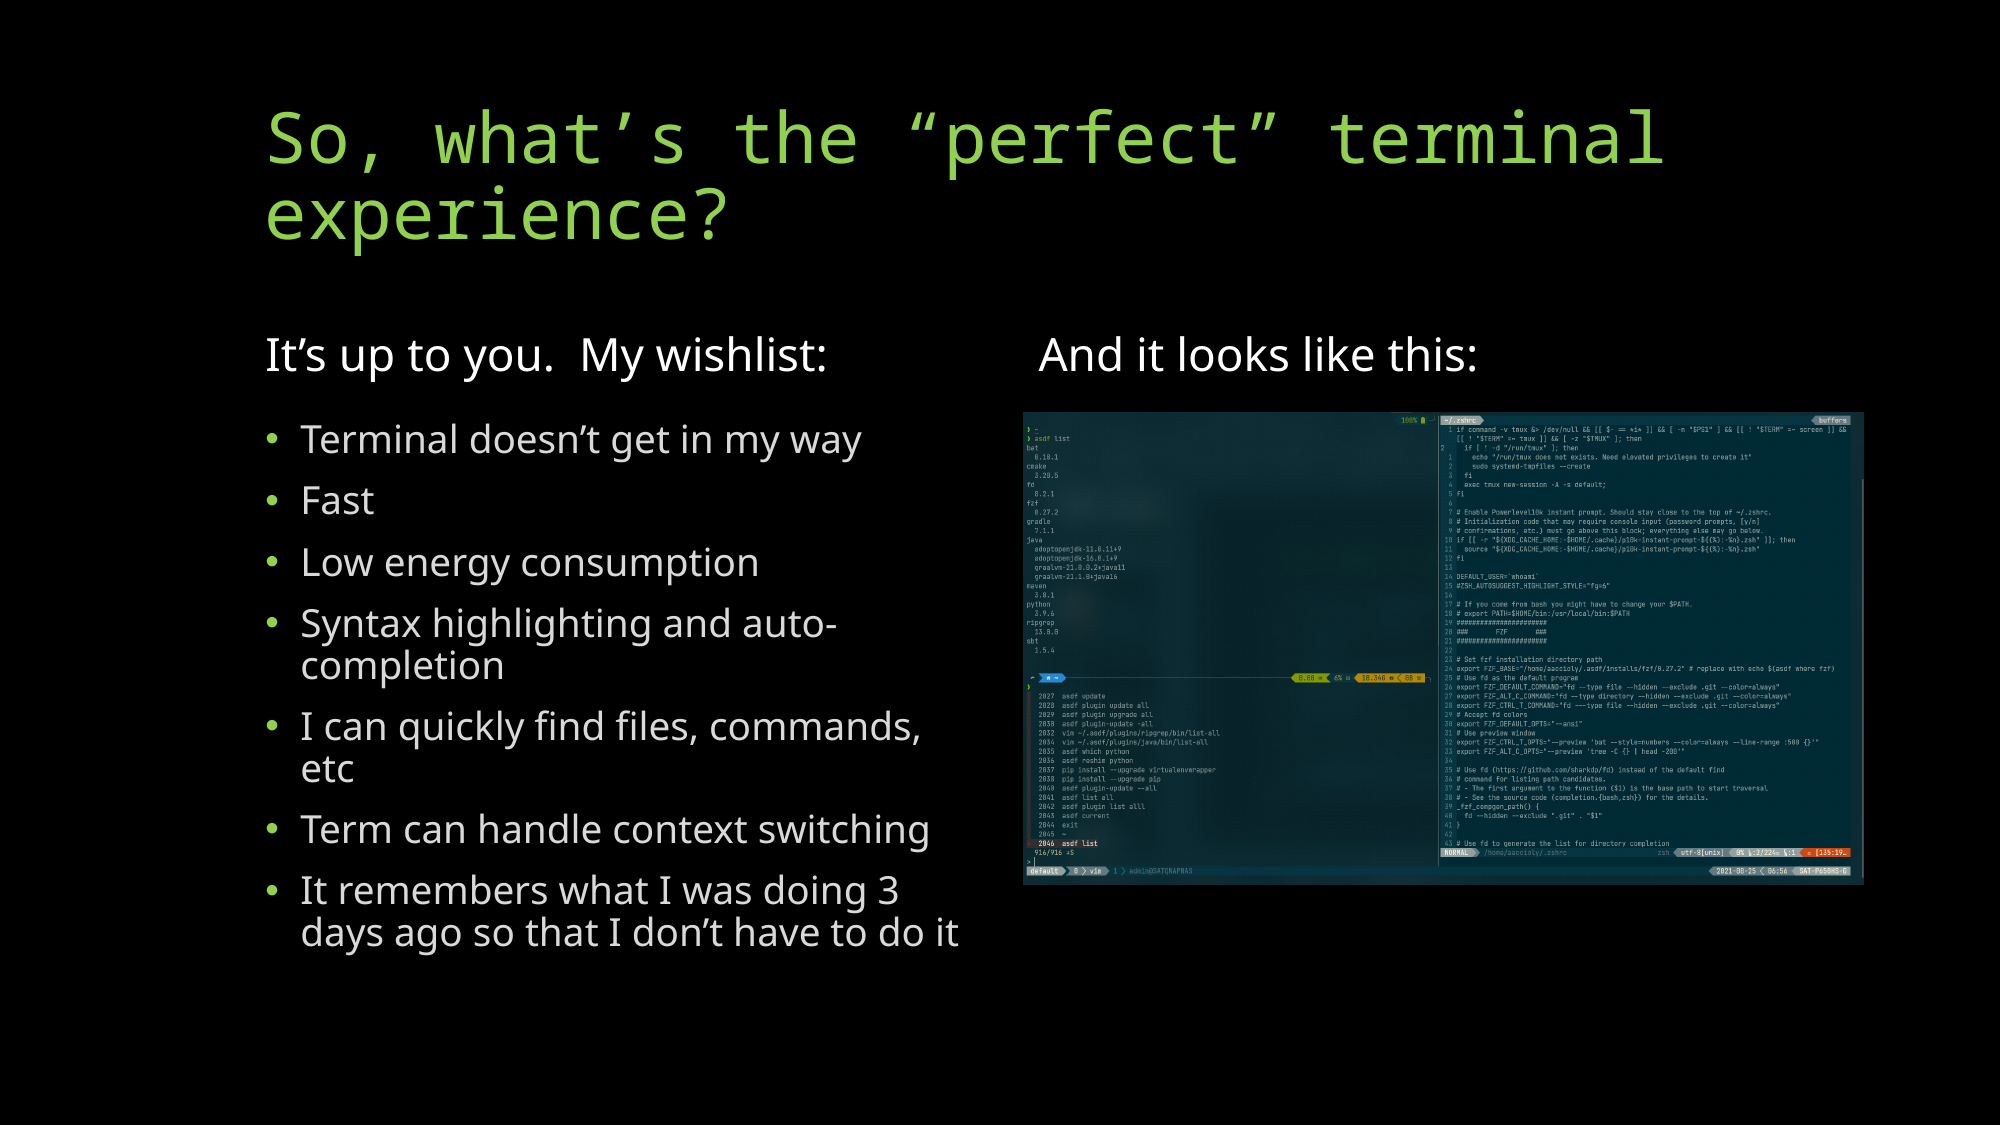

# So, what’s the “perfect” terminal experience?
It’s up to you. My wishlist:
And it looks like this:
Terminal doesn’t get in my way
Fast
Low energy consumption
Syntax highlighting and auto-completion
I can quickly find files, commands, etc
Term can handle context switching
It remembers what I was doing 3 days ago so that I don’t have to do it